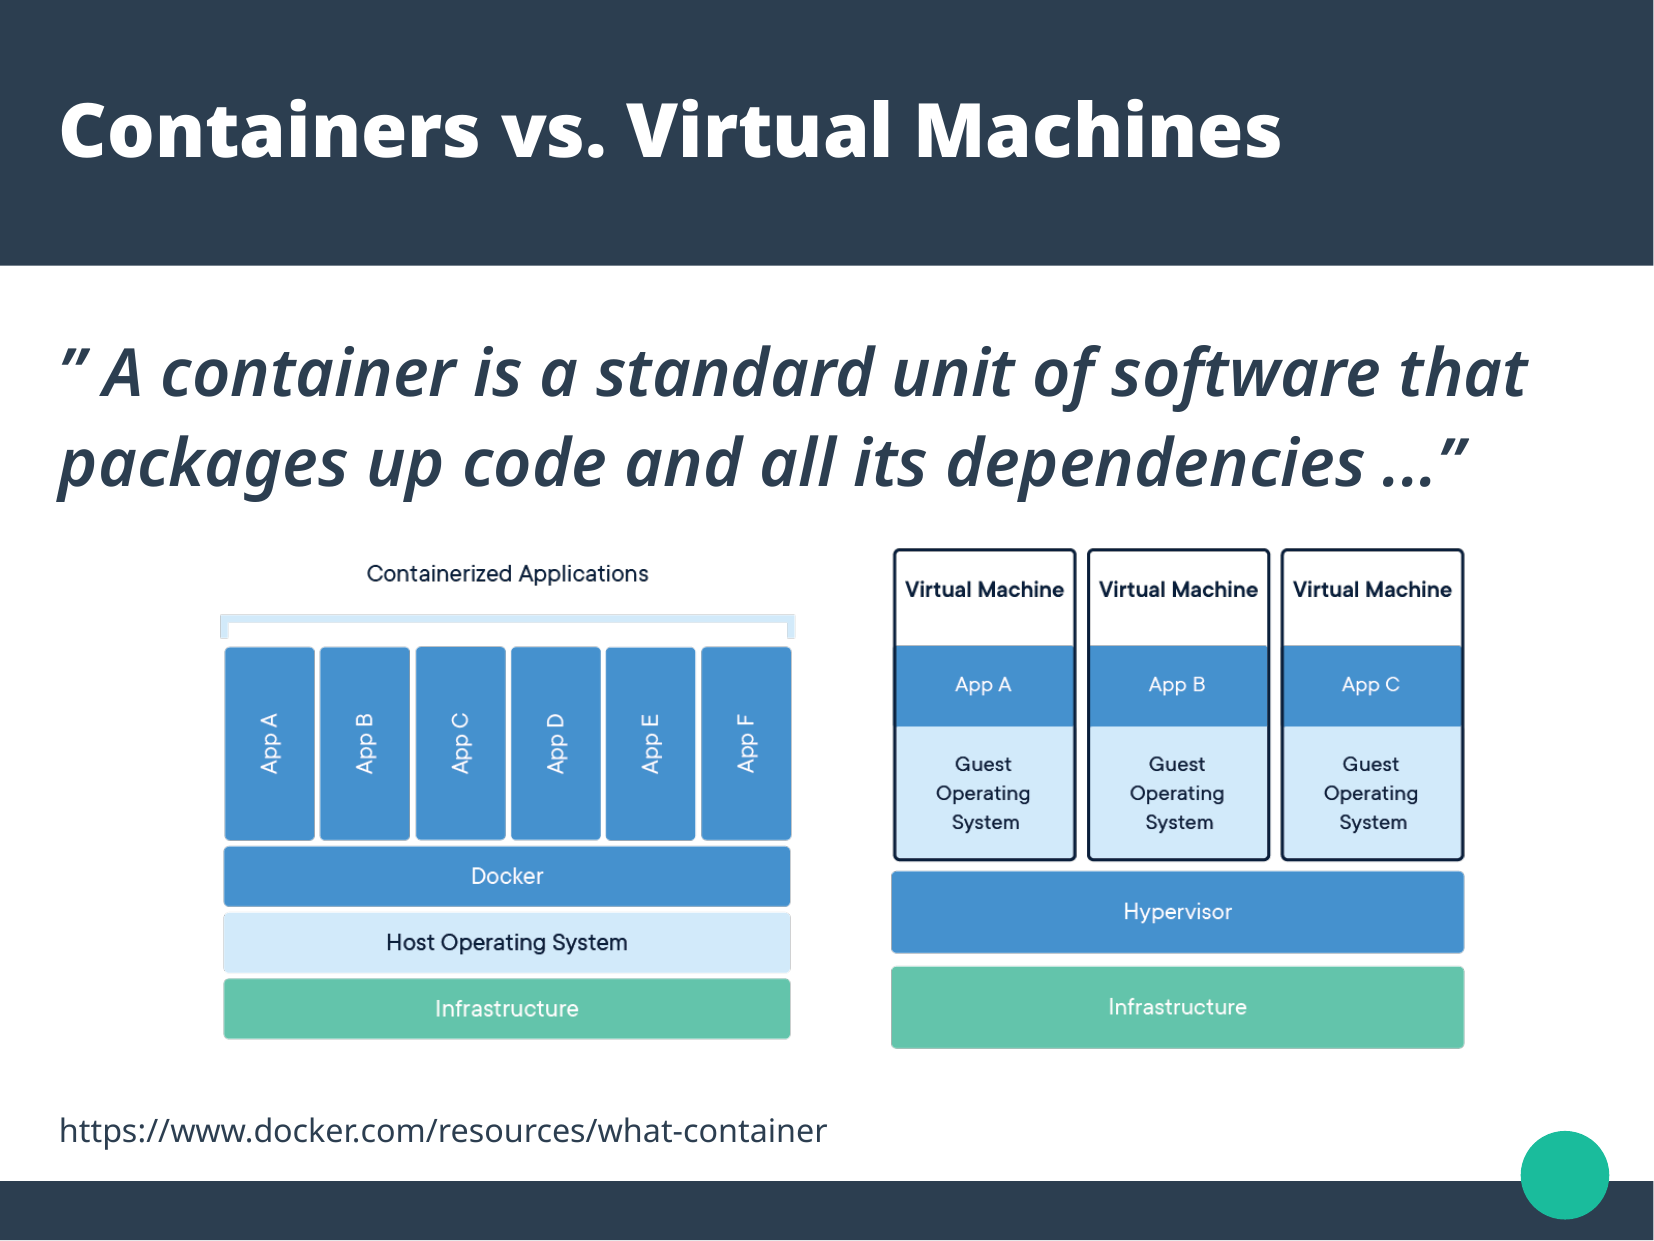

# Containers vs. Virtual Machines
” A container is a standard unit of software that packages up code and all its dependencies ...”
https://www.docker.com/resources/what-container